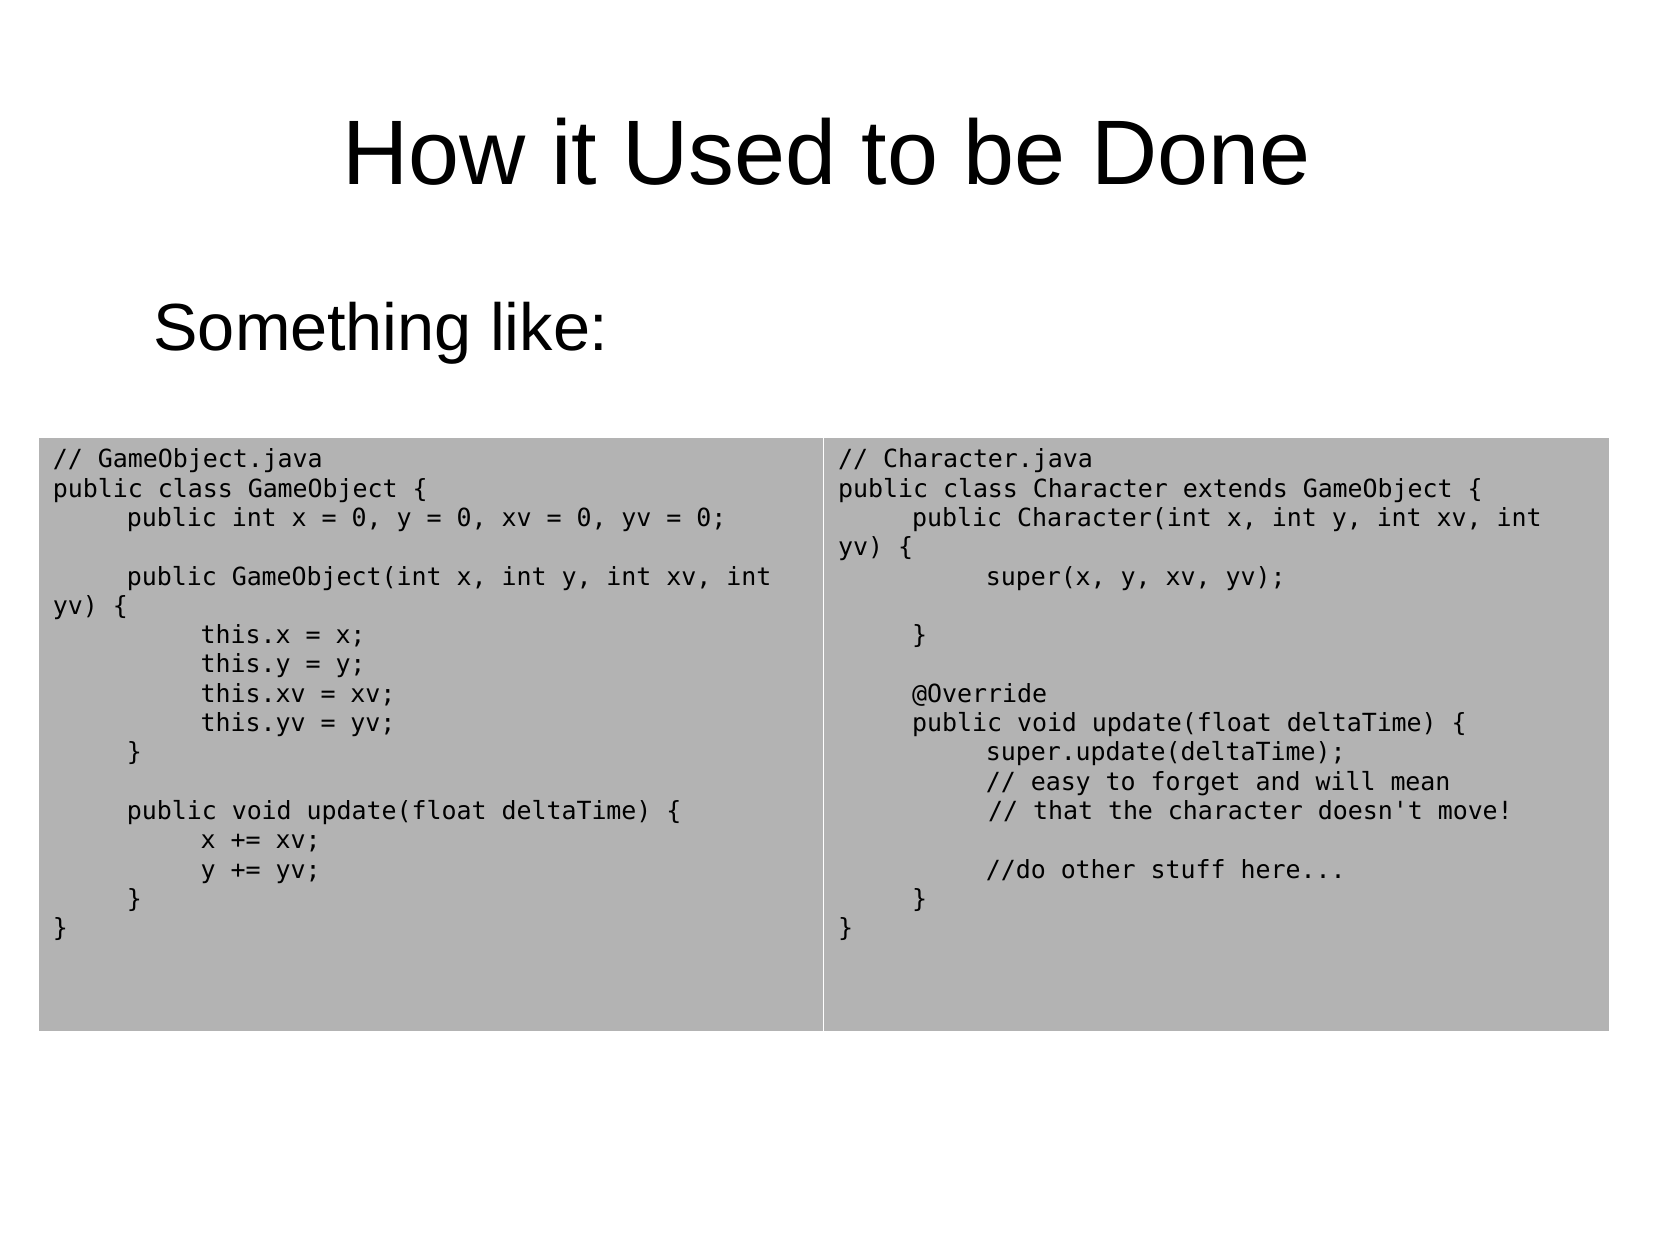

# How it Used to be Done
Something like:
| // GameObject.java public class GameObject { public int x = 0, y = 0, xv = 0, yv = 0; public GameObject(int x, int y, int xv, int yv) { this.x = x; this.y = y; this.xv = xv; this.yv = yv; } public void update(float deltaTime) { x += xv; y += yv; } } | // Character.java public class Character extends GameObject { public Character(int x, int y, int xv, int yv) { super(x, y, xv, yv); } @Override public void update(float deltaTime) { super.update(deltaTime); // easy to forget and will mean // that the character doesn't move! //do other stuff here... } } |
| --- | --- |